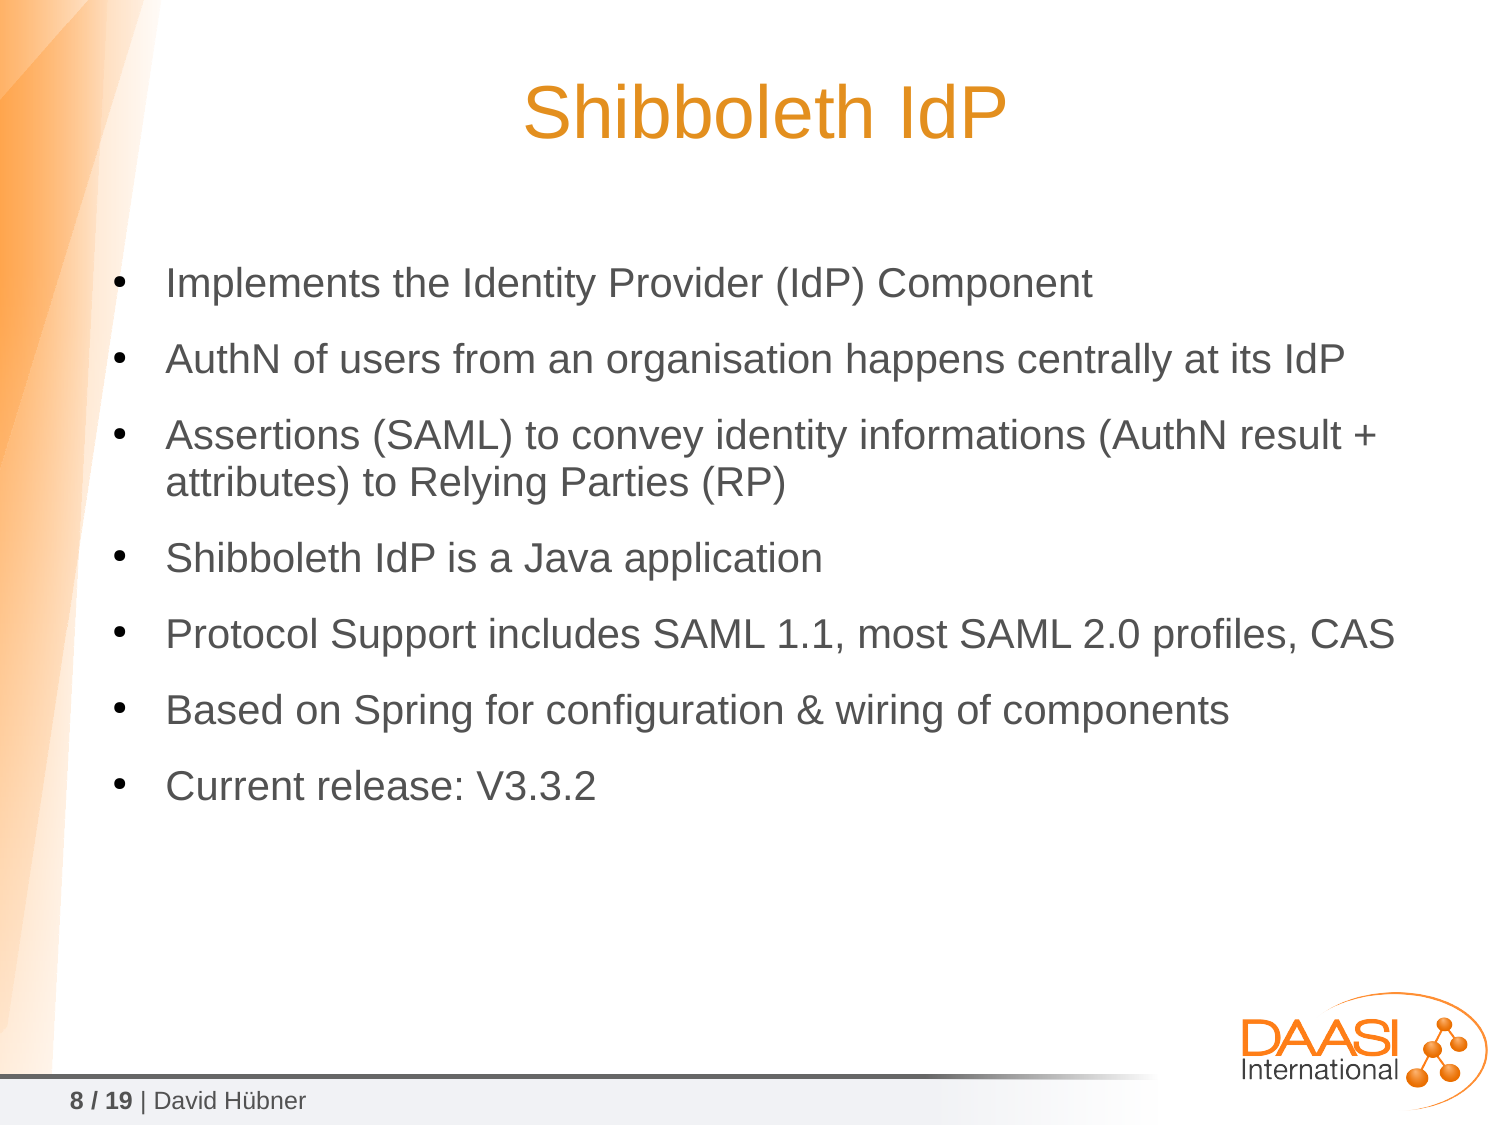

# Shibboleth IdP
Implements the Identity Provider (IdP) Component
AuthN of users from an organisation happens centrally at its IdP
Assertions (SAML) to convey identity informations (AuthN result + attributes) to Relying Parties (RP)
Shibboleth IdP is a Java application
Protocol Support includes SAML 1.1, most SAML 2.0 profiles, CAS
Based on Spring for configuration & wiring of components
Current release: V3.3.2